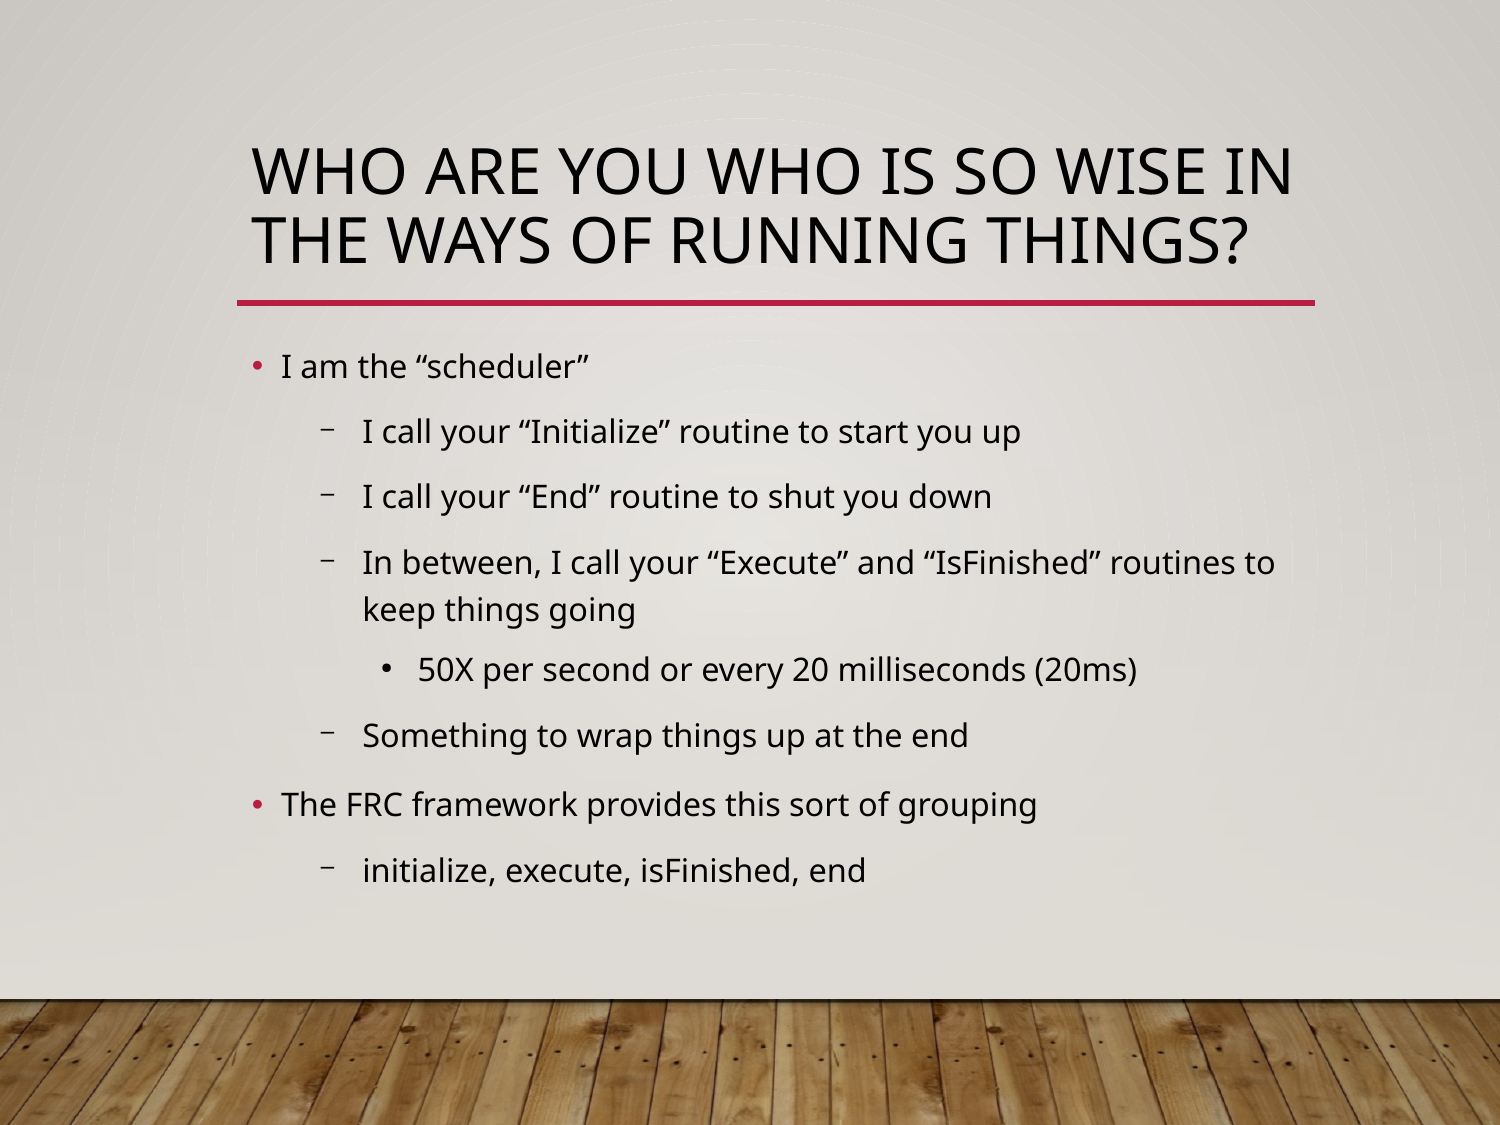

# Who are you who is so wise in the ways of running things?
I am the “scheduler”
I call your “Initialize” routine to start you up
I call your “End” routine to shut you down
In between, I call your “Execute” and “IsFinished” routines to keep things going
50X per second or every 20 milliseconds (20ms)
Something to wrap things up at the end
The FRC framework provides this sort of grouping
initialize, execute, isFinished, end